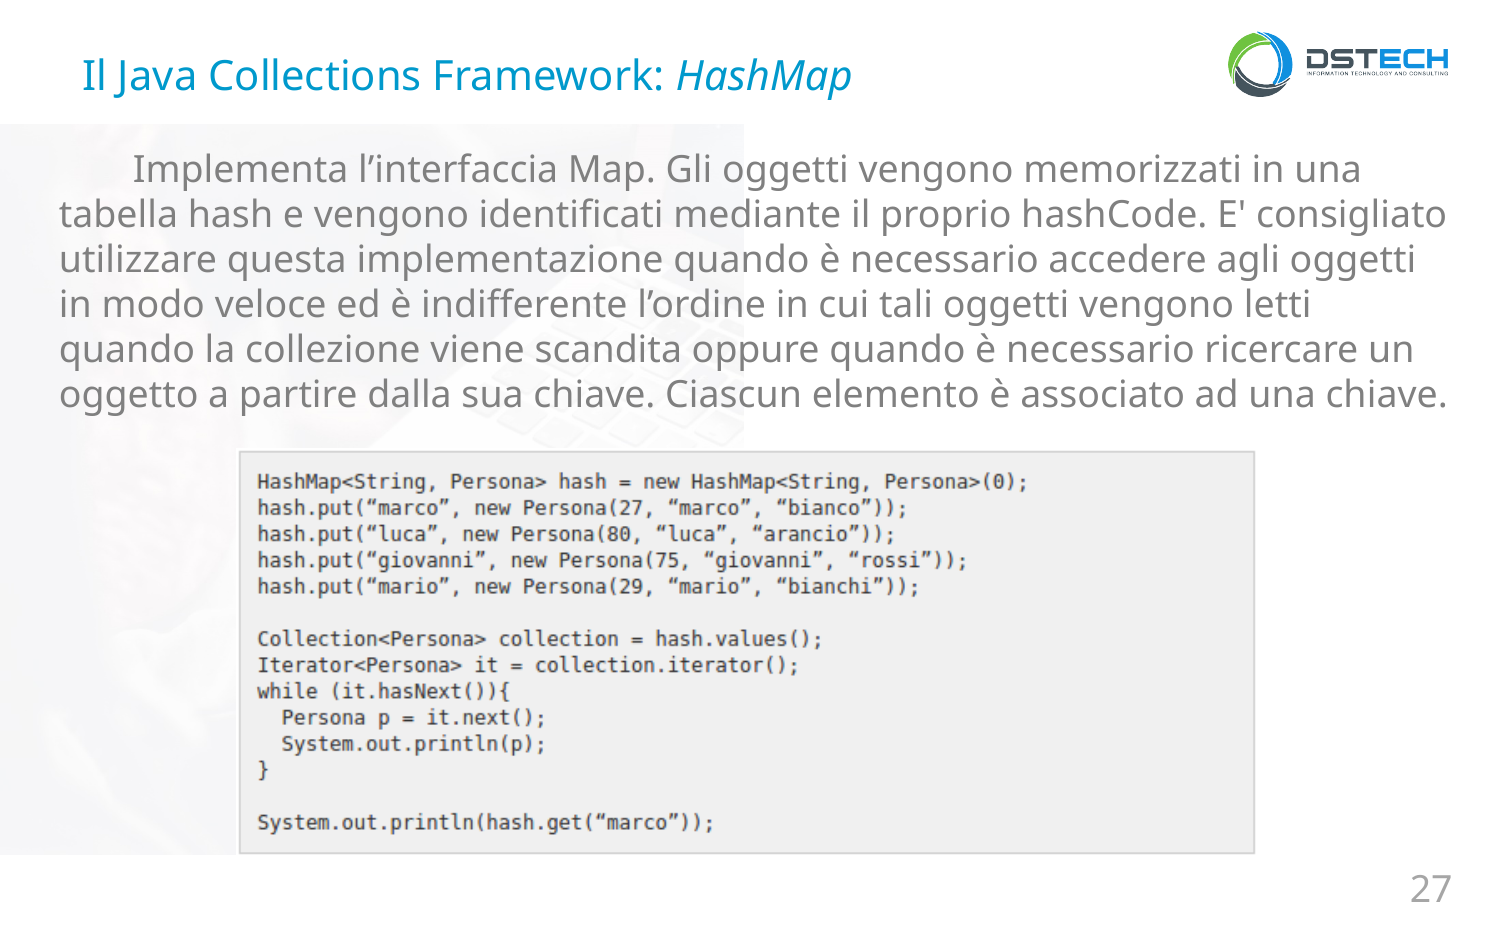

Il Java Collections Framework: HashMap
	Implementa l’interfaccia Map. Gli oggetti vengono memorizzati in una tabella hash e vengono identificati mediante il proprio hashCode. E' consigliato utilizzare questa implementazione quando è necessario accedere agli oggetti in modo veloce ed è indifferente l’ordine in cui tali oggetti vengono letti quando la collezione viene scandita oppure quando è necessario ricercare un oggetto a partire dalla sua chiave. Ciascun elemento è associato ad una chiave.
27